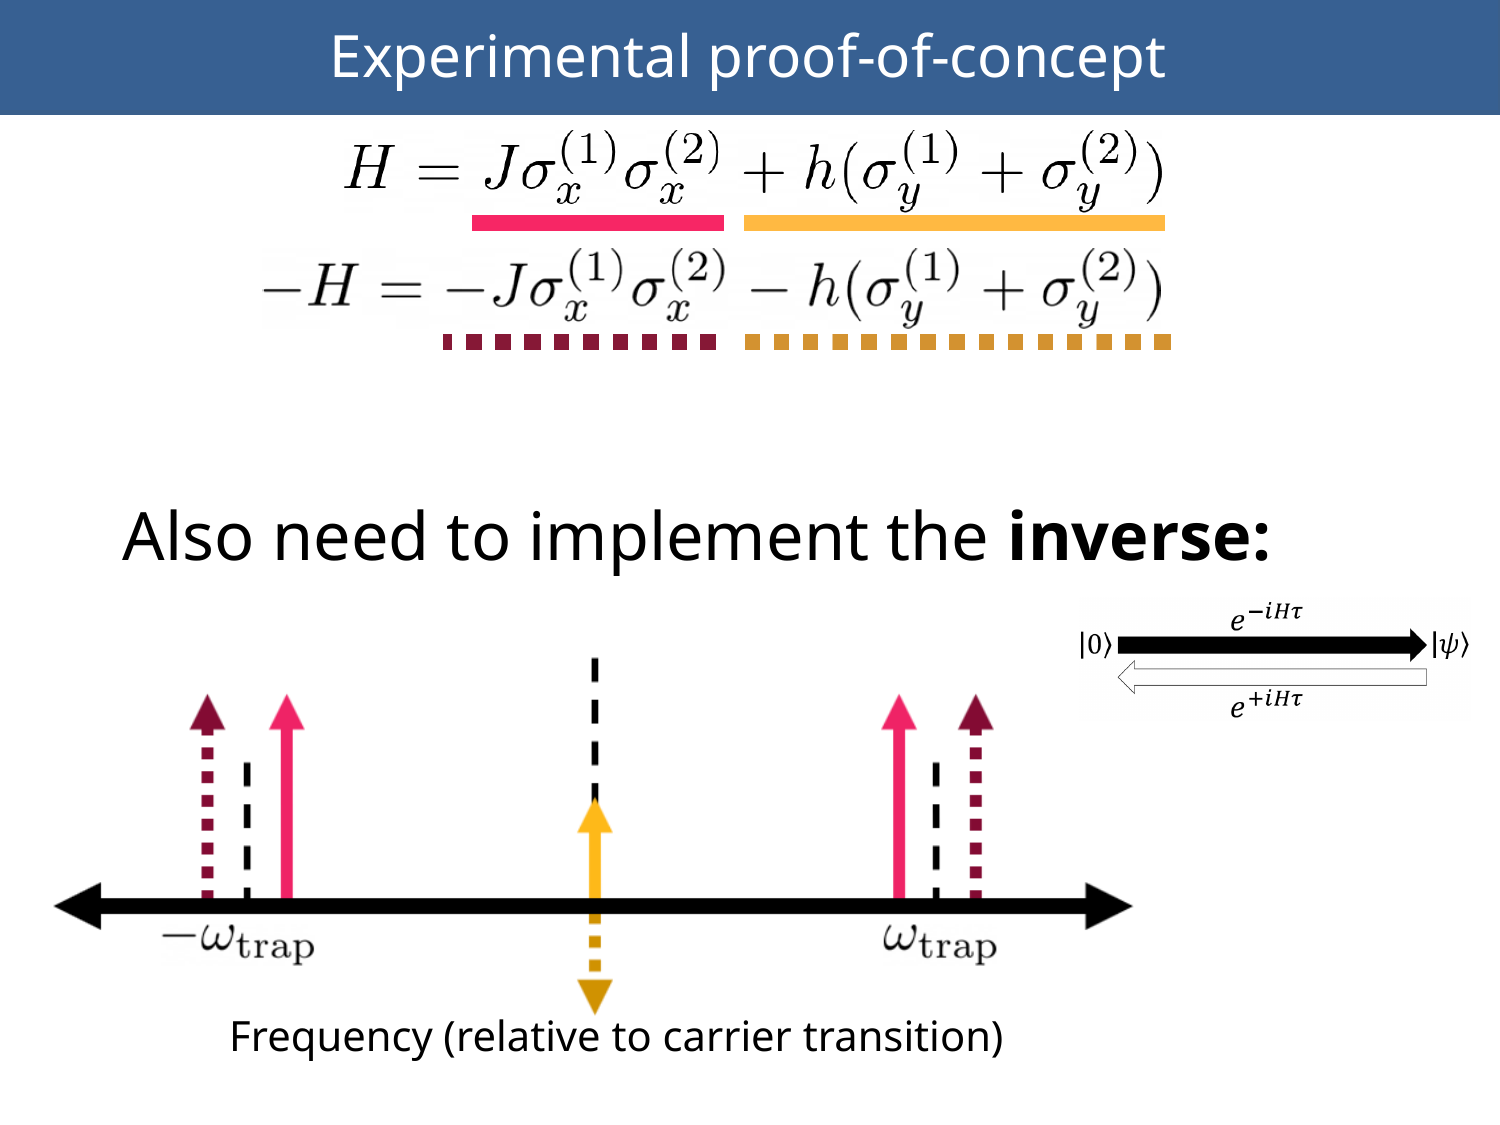

# Experimental proof-of-concept
Also need to implement the inverse:
Frequency (relative to carrier transition)